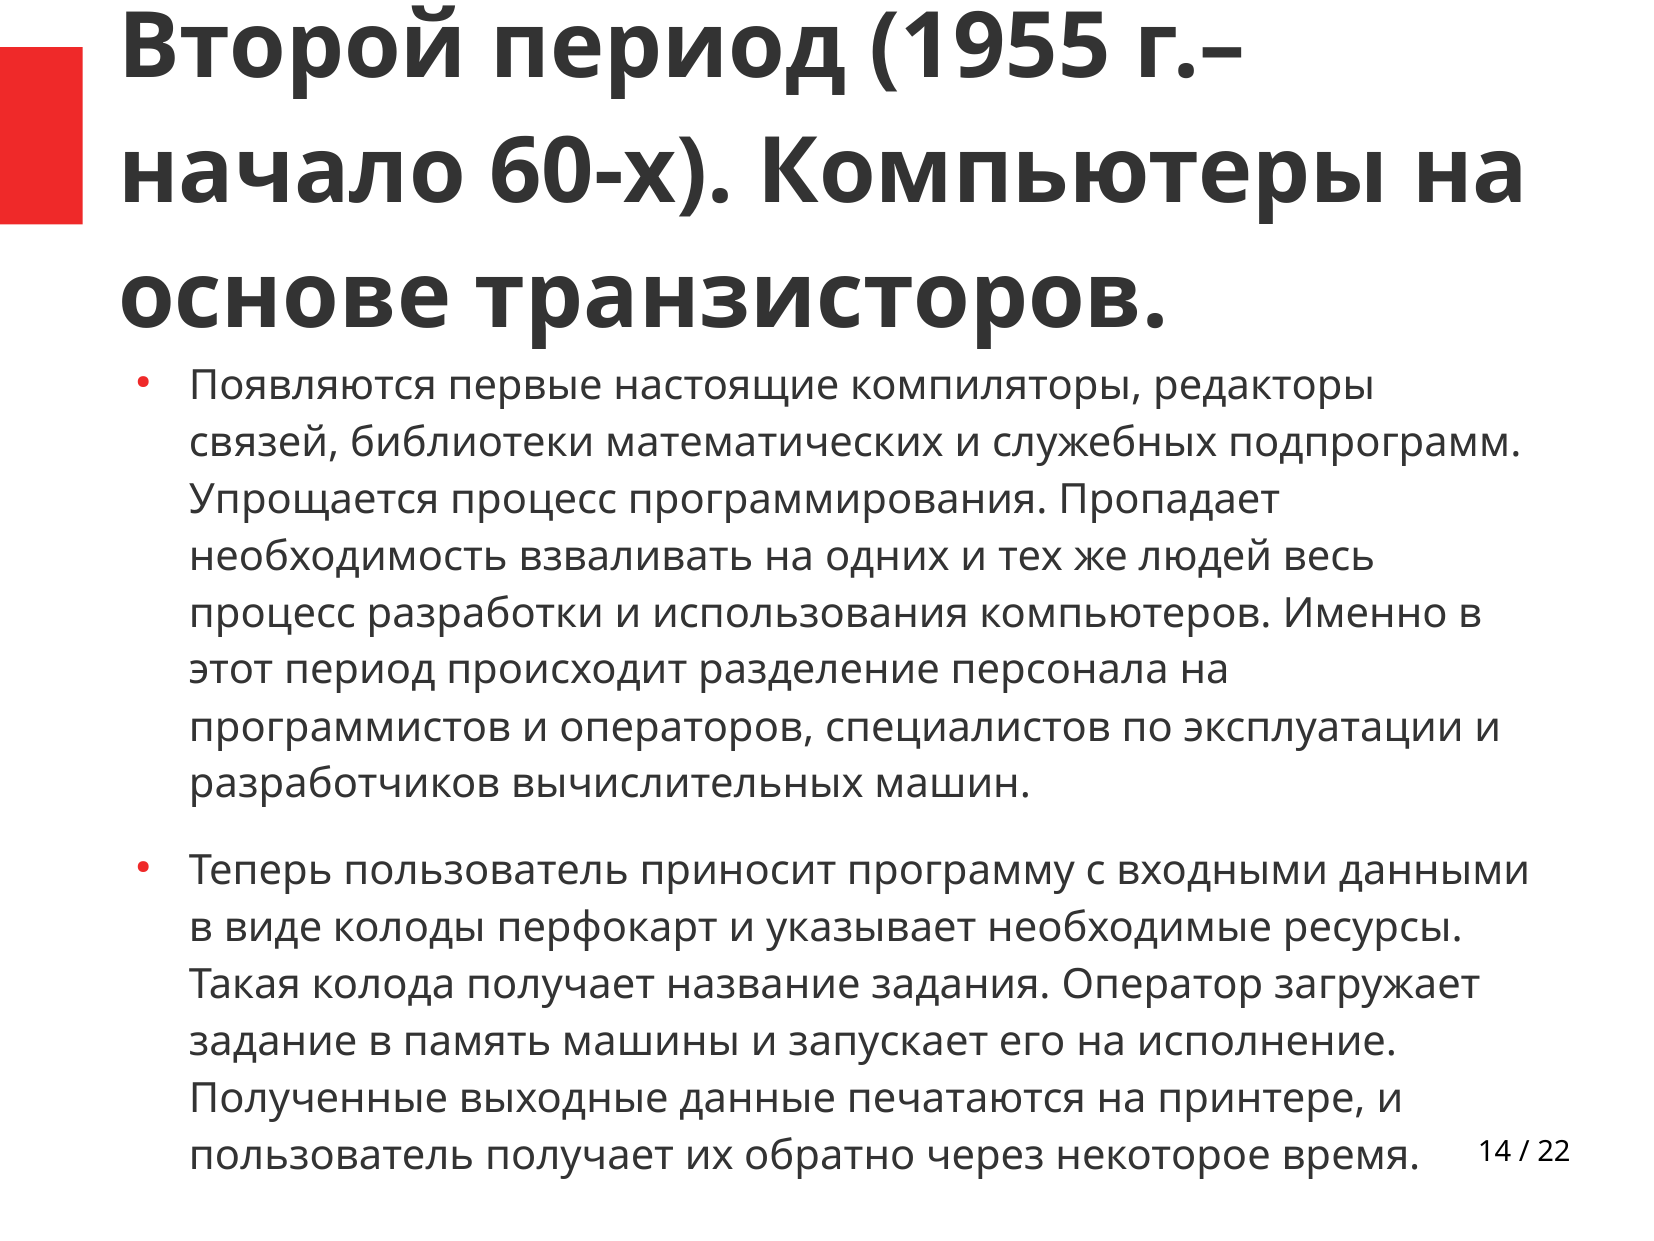

# Второй период (1955 г.–начало 60-х). Компьютеры на основе транзисторов.
Появляются первые настоящие компиляторы, редакторы связей, библиотеки математических и служебных подпрограмм. Упрощается процесс программирования. Пропадает необходимость взваливать на одних и тех же людей весь процесс разработки и использования компьютеров. Именно в этот период происходит разделение персонала на программистов и операторов, специалистов по эксплуатации и разработчиков вычислительных машин.
Теперь пользователь приносит программу с входными данными в виде колоды перфокарт и указывает необходимые ресурсы. Такая колода получает название задания. Оператор загружает задание в память машины и запускает его на исполнение. Полученные выходные данные печатаются на принтере, и пользователь получает их обратно через некоторое время.
14